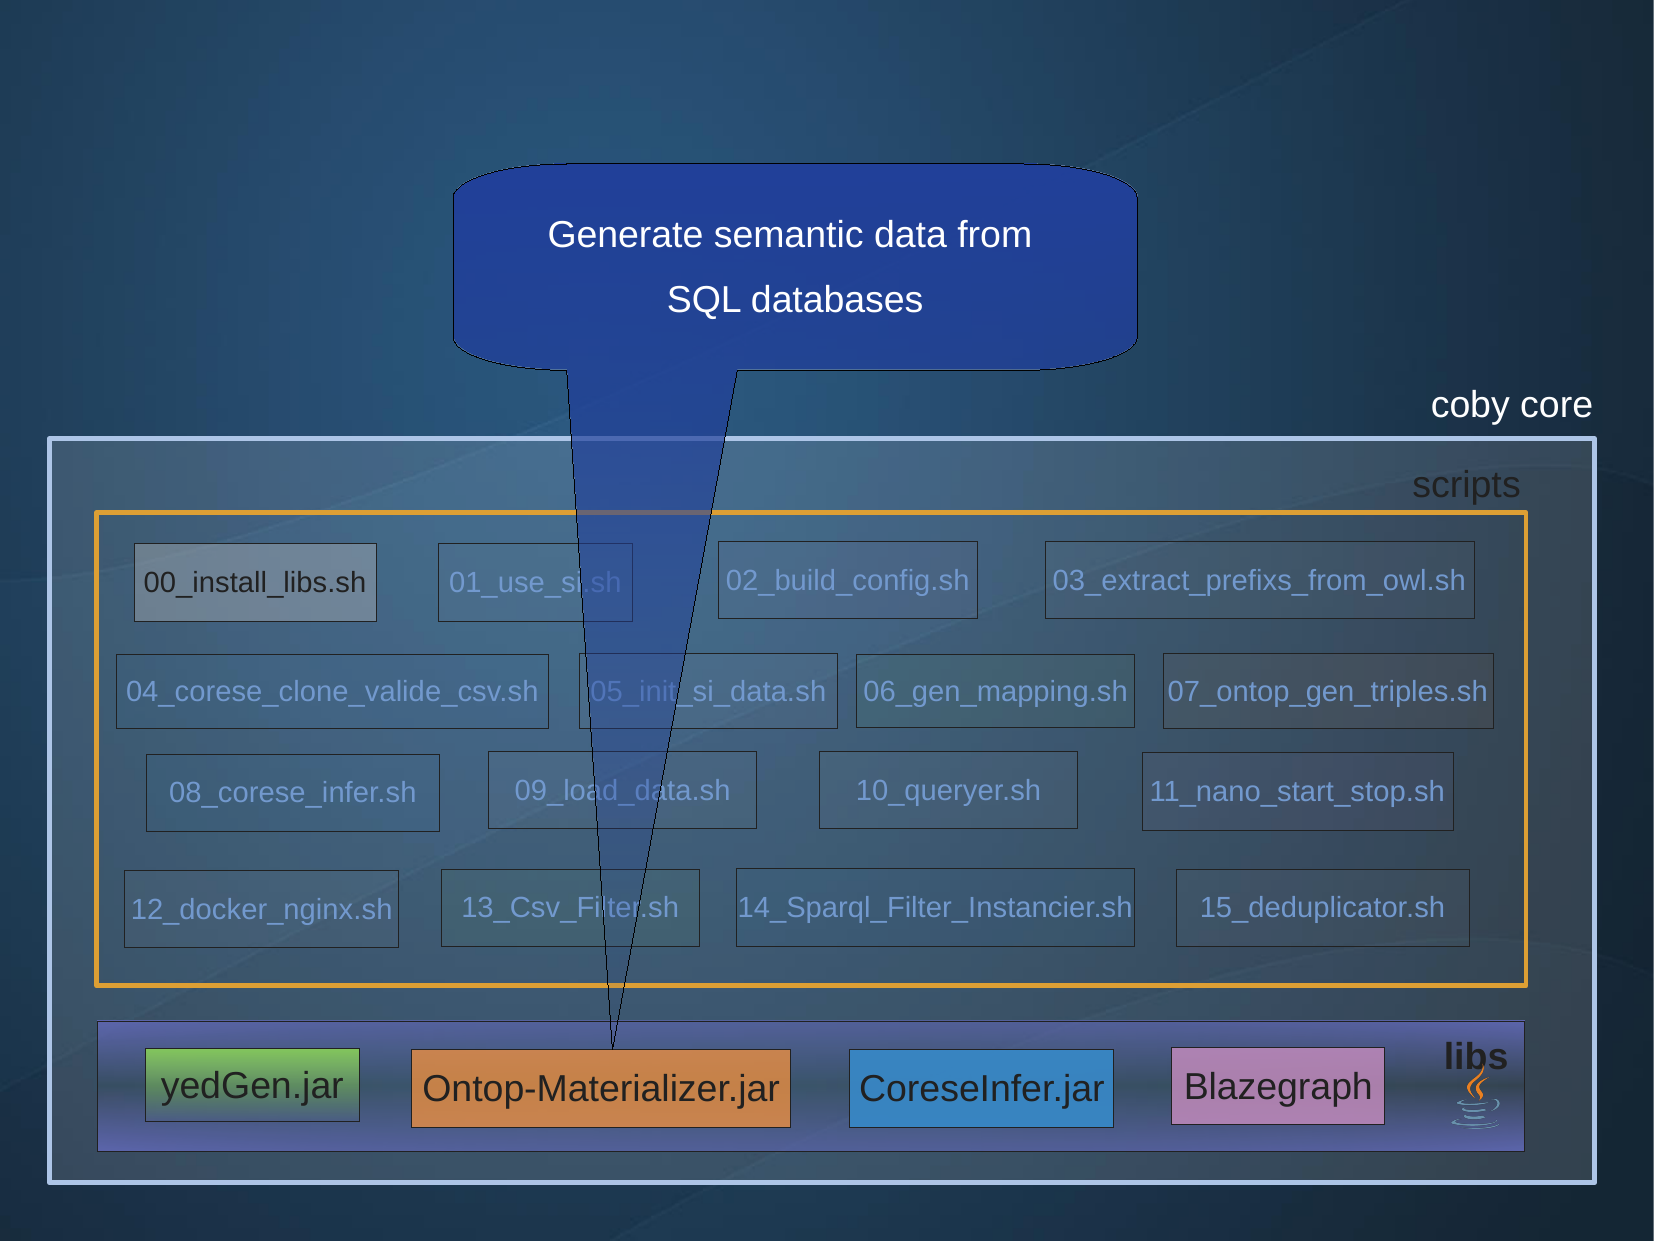

Generate semantic data from
SQL databases
coby core
scripts
02_build_config.sh
03_extract_prefixs_from_owl.sh
00_install_libs.sh
01_use_si.sh
05_init_si_data.sh
07_ontop_gen_triples.sh
04_corese_clone_valide_csv.sh
06_gen_mapping.sh
09_load_data.sh
10_queryer.sh
11_nano_start_stop.sh
08_corese_infer.sh
14_Sparql_Filter_Instancier.sh
15_deduplicator.sh
13_Csv_Filter.sh
12_docker_nginx.sh
libs
Blazegraph
yedGen.jar
Ontop-Materializer.jar
CoreseInfer.jar